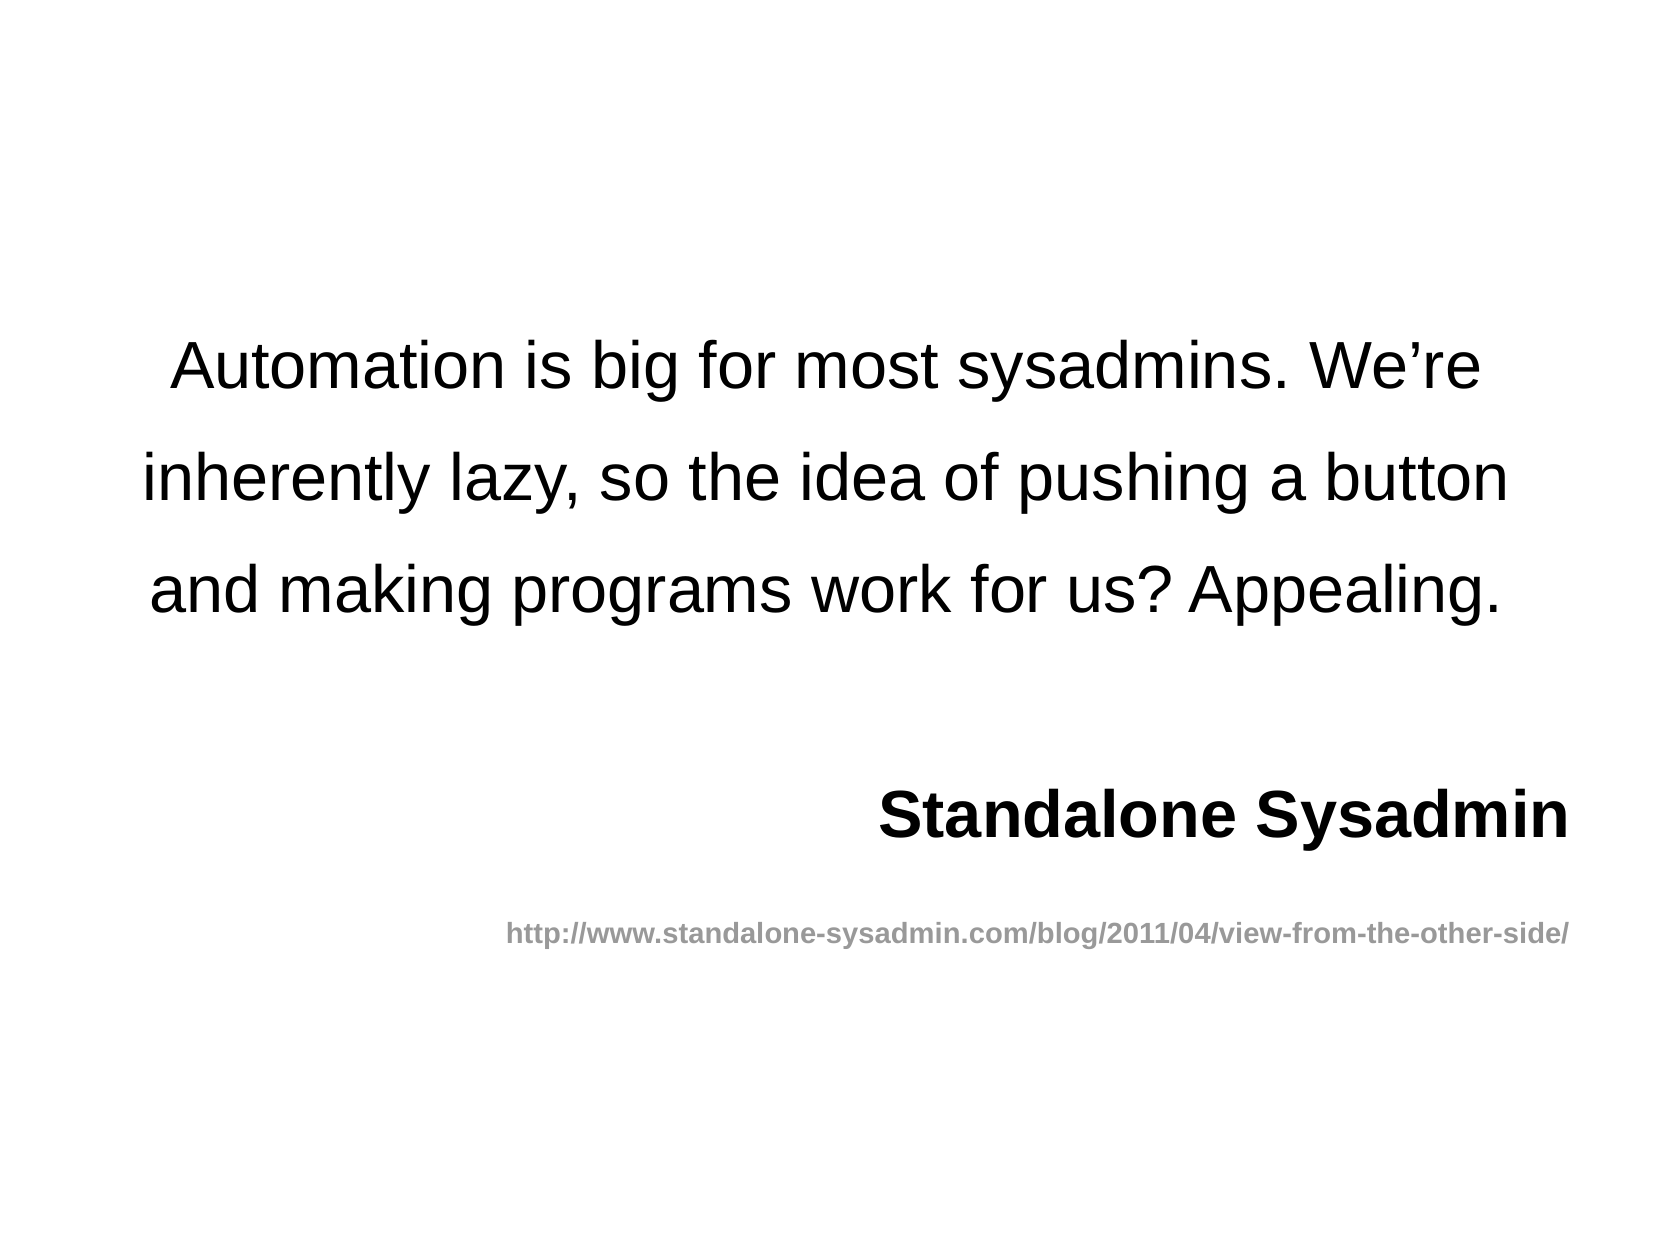

# Automation is big for most sysadmins. We’re inherently lazy, so the idea of pushing a button and making programs work for us? Appealing.
Standalone Sysadmin
http://www.standalone-sysadmin.com/blog/2011/04/view-from-the-other-side/